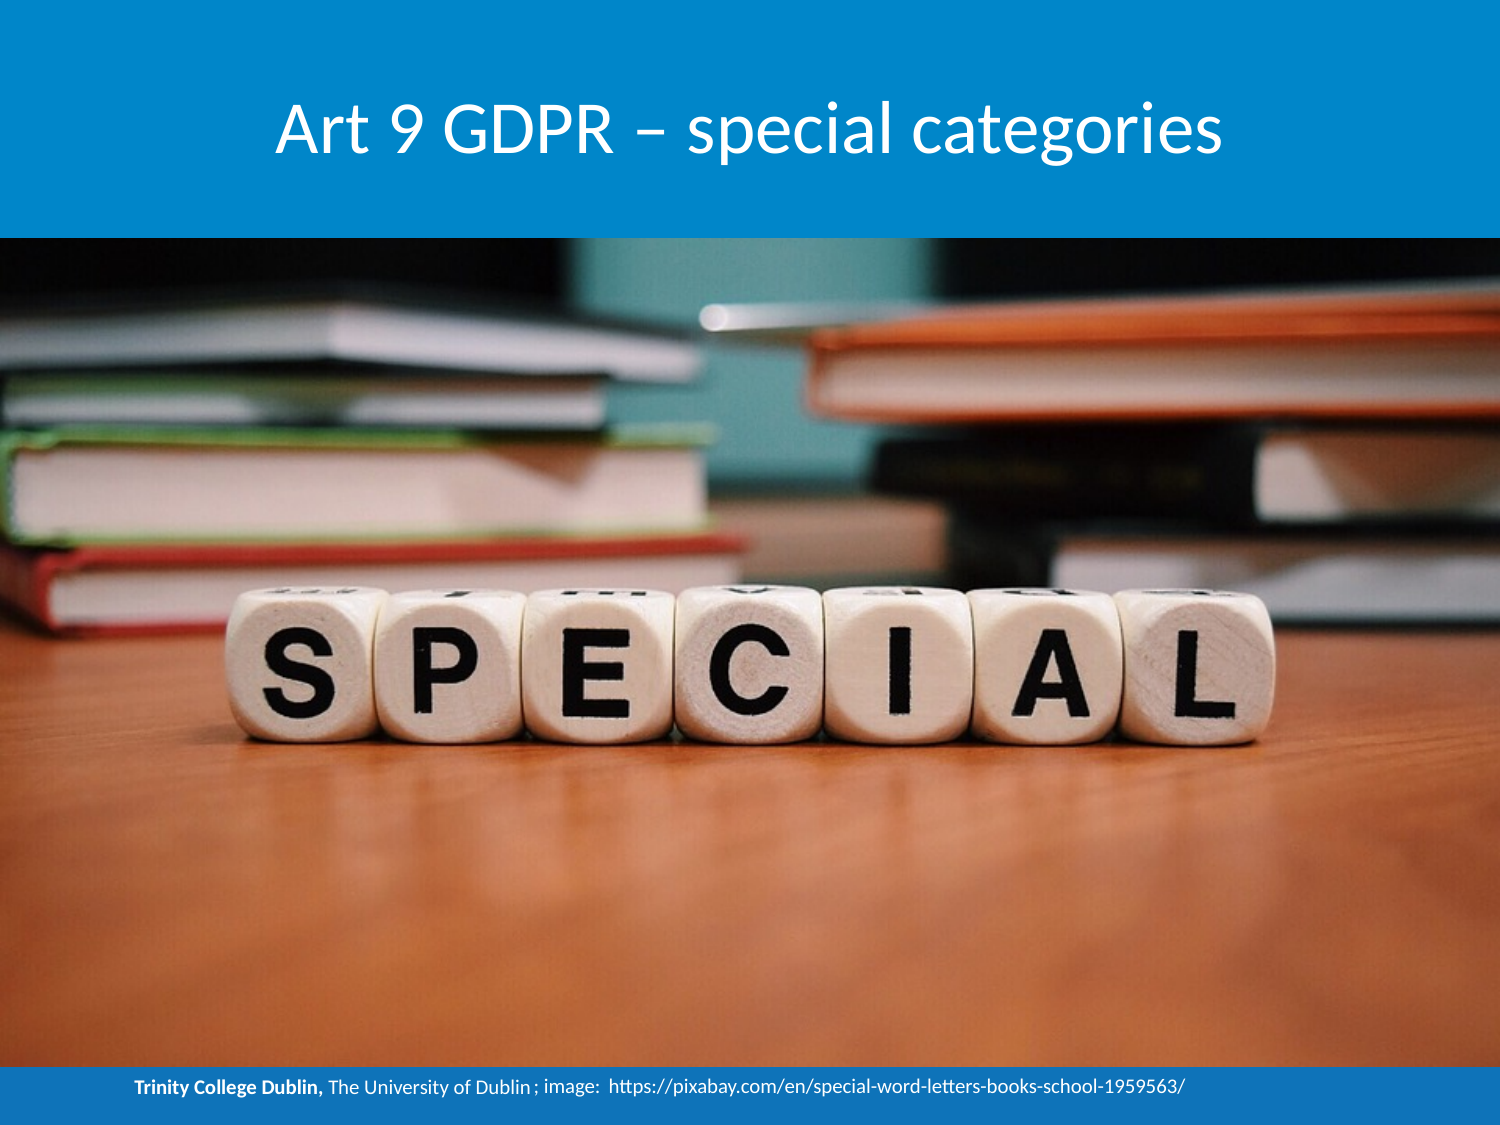

Art 9 GDPR – special categories
; image:
https://pixabay.com/en/special-word-letters-books-school-1959563/